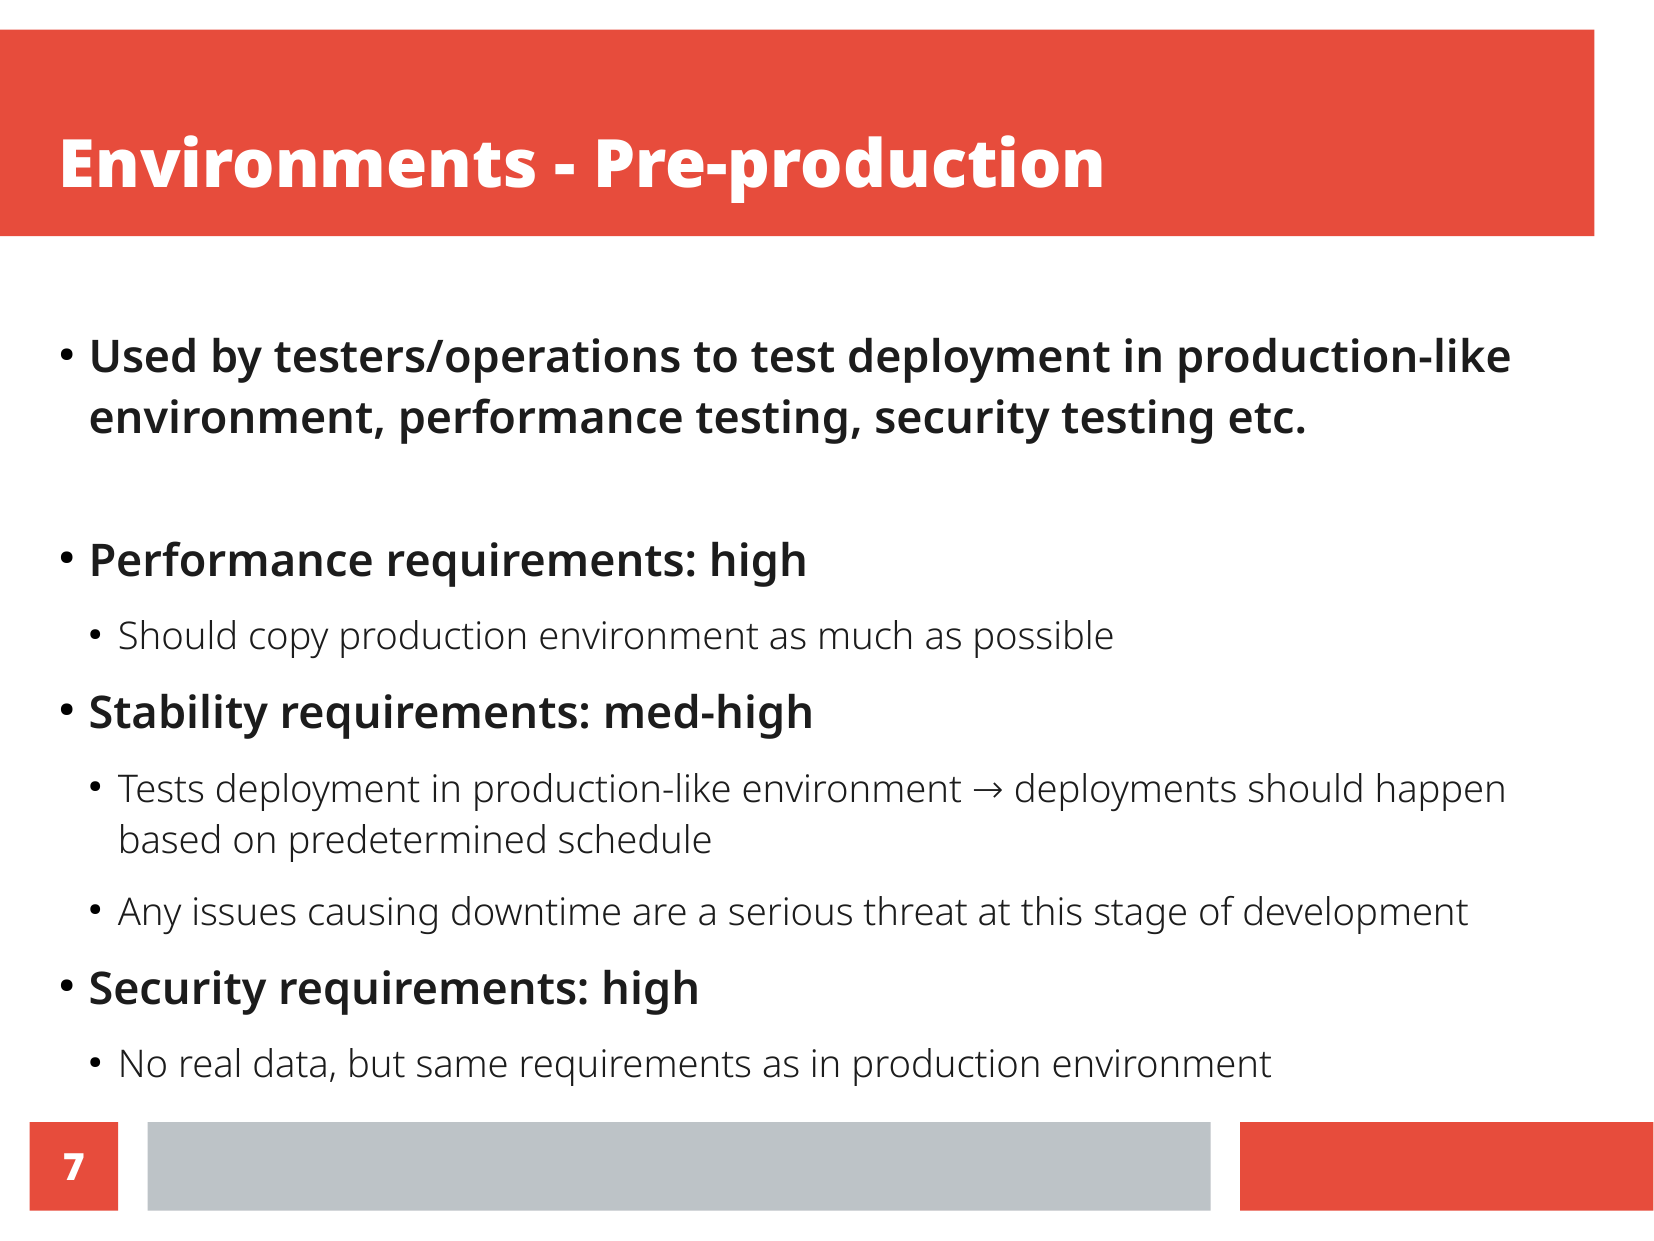

# Environments - Pre-production
Used by testers/operations to test deployment in production-like environment, performance testing, security testing etc.
Performance requirements: high
Should copy production environment as much as possible
Stability requirements: med-high
Tests deployment in production-like environment → deployments should happen based on predetermined schedule
Any issues causing downtime are a serious threat at this stage of development
Security requirements: high
No real data, but same requirements as in production environment
7